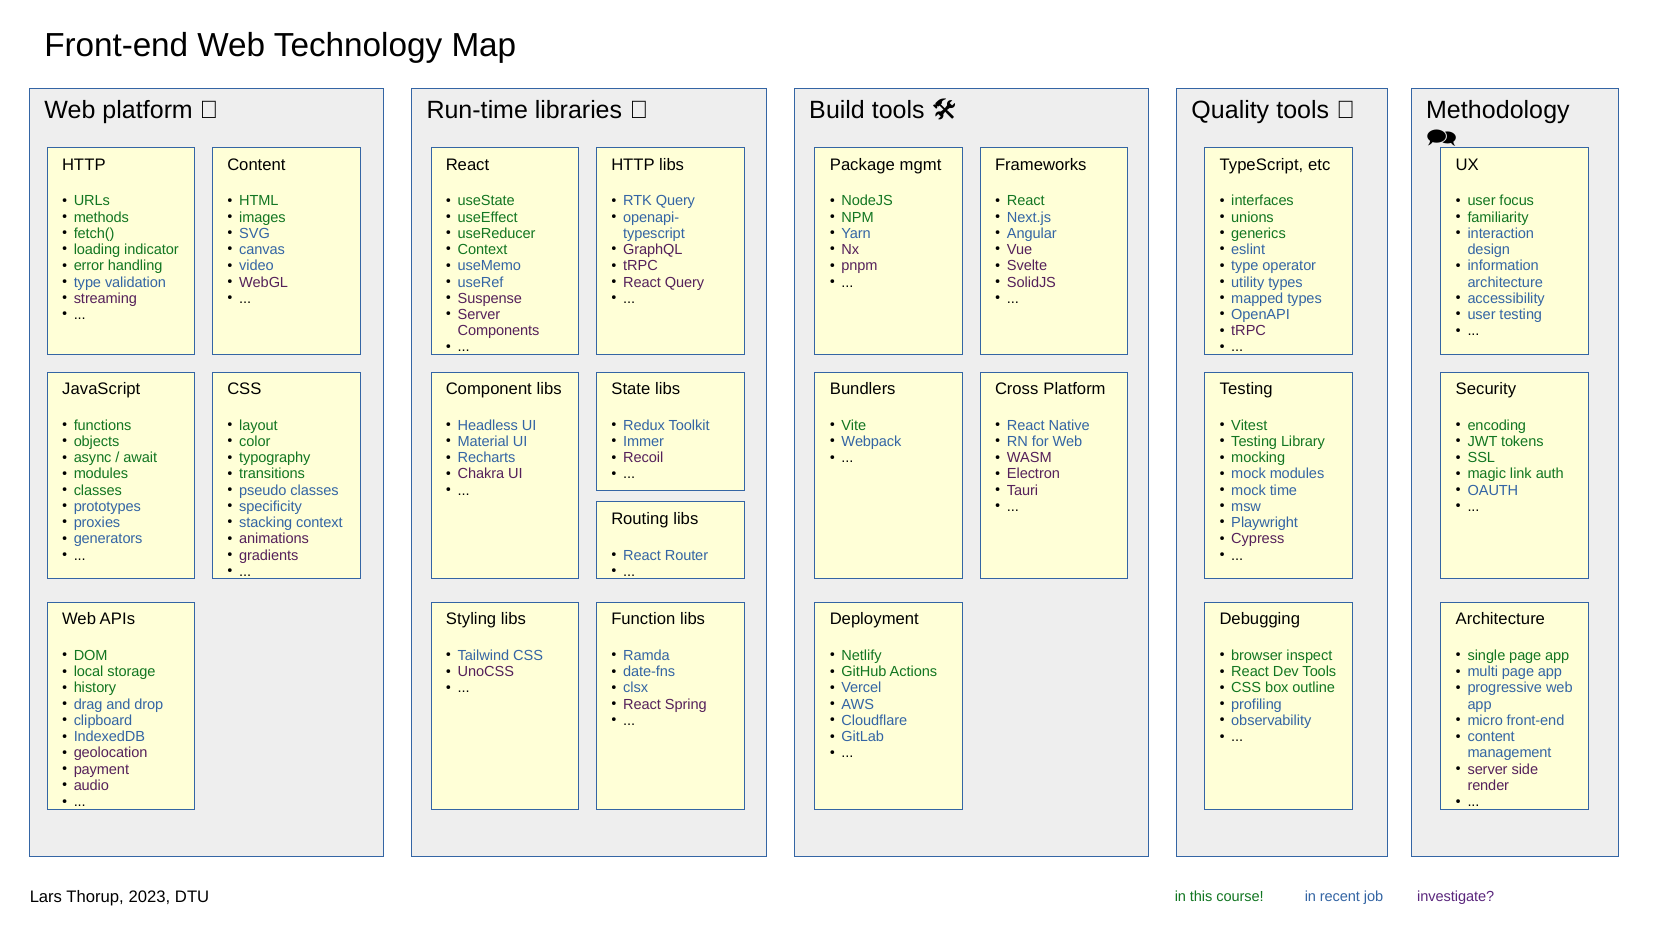

Front-end Web Technology Map
Web platform 🔌
Run-time libraries 🧱
Build tools 🛠️
Quality tools 🐜
Methodology 🗪
HTTP
URLs
methods
fetch()
loading indicator
error handling
type validation
streaming
...
Content
HTML
images
SVG
canvas
video
WebGL
...
React
useState
useEffect
useReducer
Context
useMemo
useRef
Suspense
Server Components
...
HTTP libs
RTK Query
openapi-typescript
GraphQL
tRPC
React Query
...
Package mgmt
NodeJS
NPM
Yarn
Nx
pnpm
...
Frameworks
React
Next.js
Angular
Vue
Svelte
SolidJS
...
TypeScript, etc
interfaces
unions
generics
eslint
type operator
utility types
mapped types
OpenAPI
tRPC
...
UX
user focus
familiarity
interaction design
information architecture
accessibility
user testing
...
JavaScript
functions
objects
async / await
modules
classes
prototypes
proxies
generators
...
CSS
layout
color
typography
transitions
pseudo classes
specificity
stacking context
animations
gradients
...
Component libs
Headless UI
Material UI
Recharts
Chakra UI
...
State libs
Redux Toolkit
Immer
Recoil
...
Bundlers
Vite
Webpack
...
Cross Platform
React Native
RN for Web
WASM
Electron
Tauri
...
Testing
Vitest
Testing Library
mocking
mock modules
mock time
msw
Playwright
Cypress
...
Security
encoding
JWT tokens
SSL
magic link auth
OAUTH
...
Routing libs
React Router
...
Web APIs
DOM
local storage
history
drag and drop
clipboard
IndexedDB
geolocation
payment
audio
...
Styling libs
Tailwind CSS
UnoCSS
...
Function libs
Ramda
date-fns
clsx
React Spring
...
Deployment
Netlify
GitHub Actions
Vercel
AWS
Cloudflare
GitLab
...
Debugging
browser inspect
React Dev Tools
CSS box outline
profiling
observability
...
Architecture
single page app
multi page app
progressive web app
micro front-end
content management
server side render
...
Lars Thorup, 2023, DTU
in this course!
in recent job
investigate?